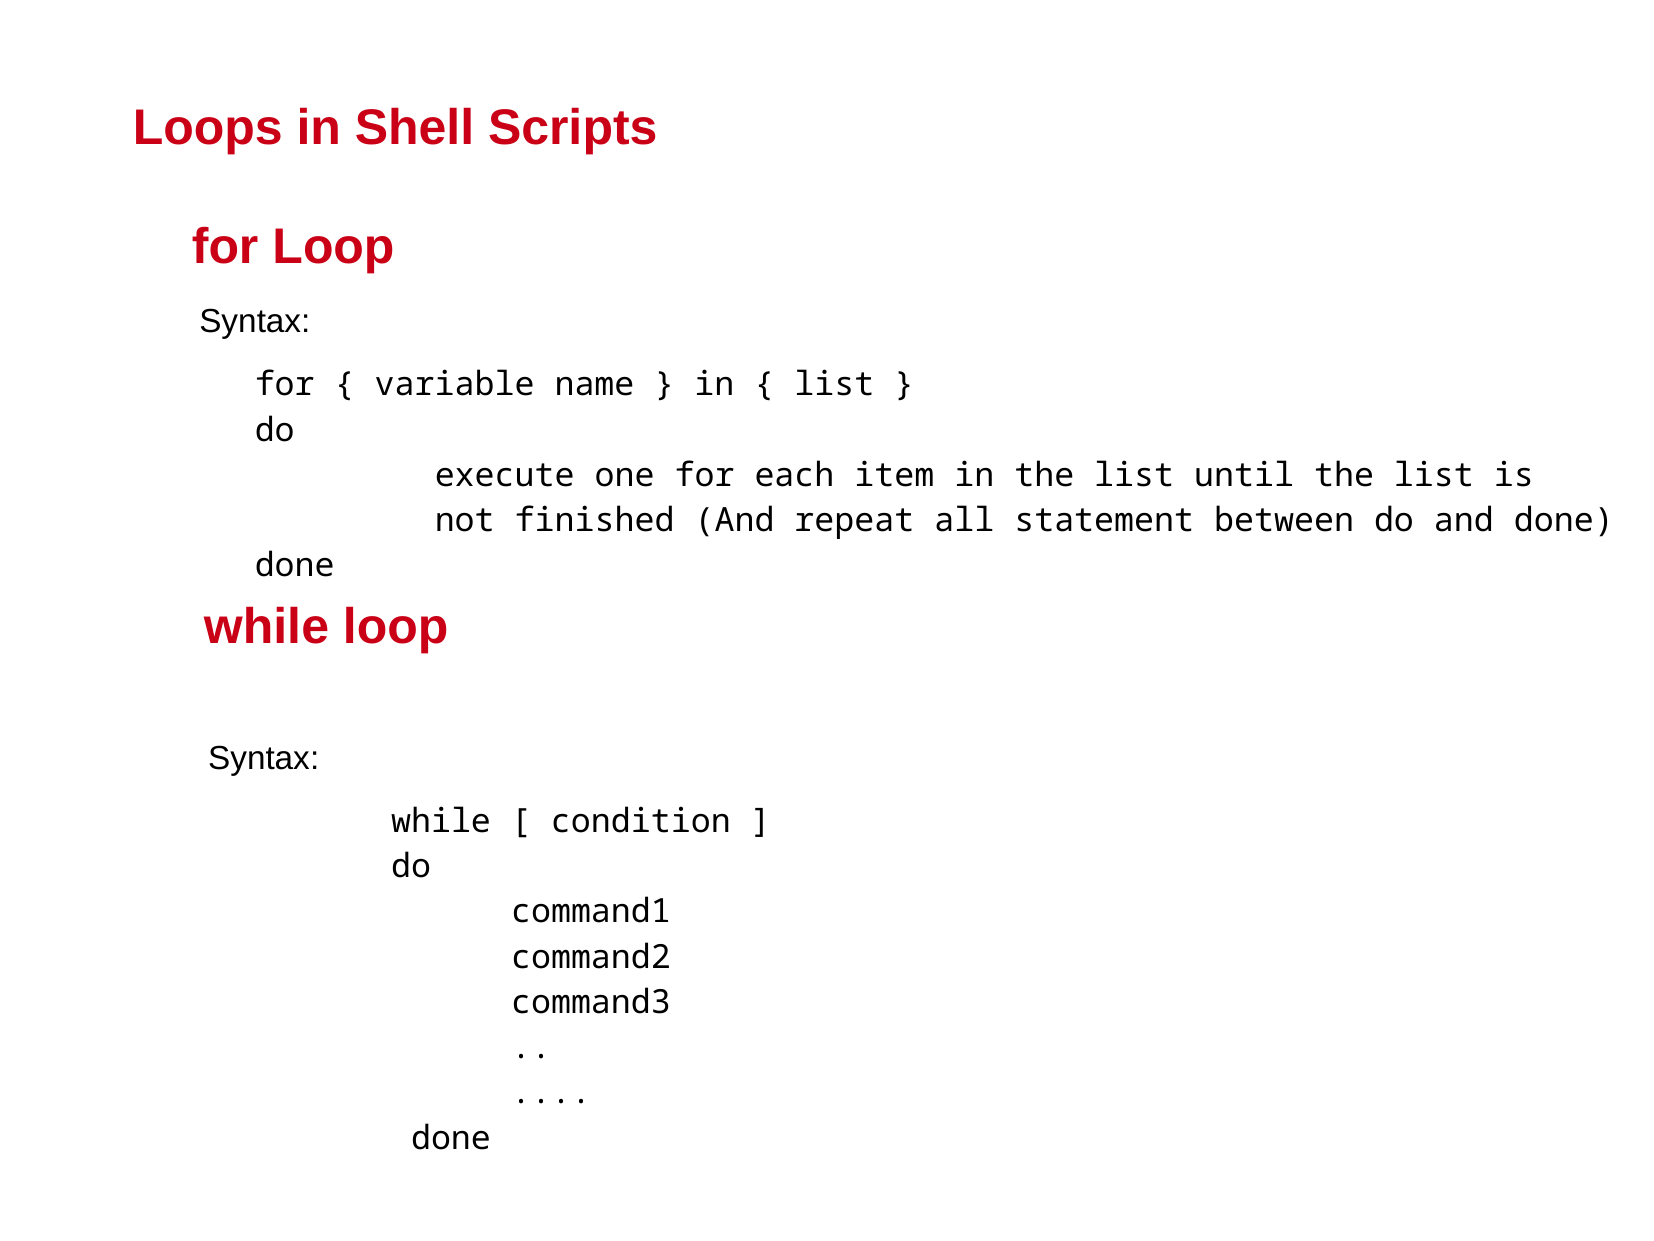

Loops in Shell Scripts
for Loop
		 Syntax:
 for { variable name } in { list }
 do
 execute one for each item in the list until the list is
 not finished (And repeat all statement between do and done)
 done
while loop
 Syntax:
 while [ condition ]
 do
 command1
 command2
 command3
 ..
 ....
 done